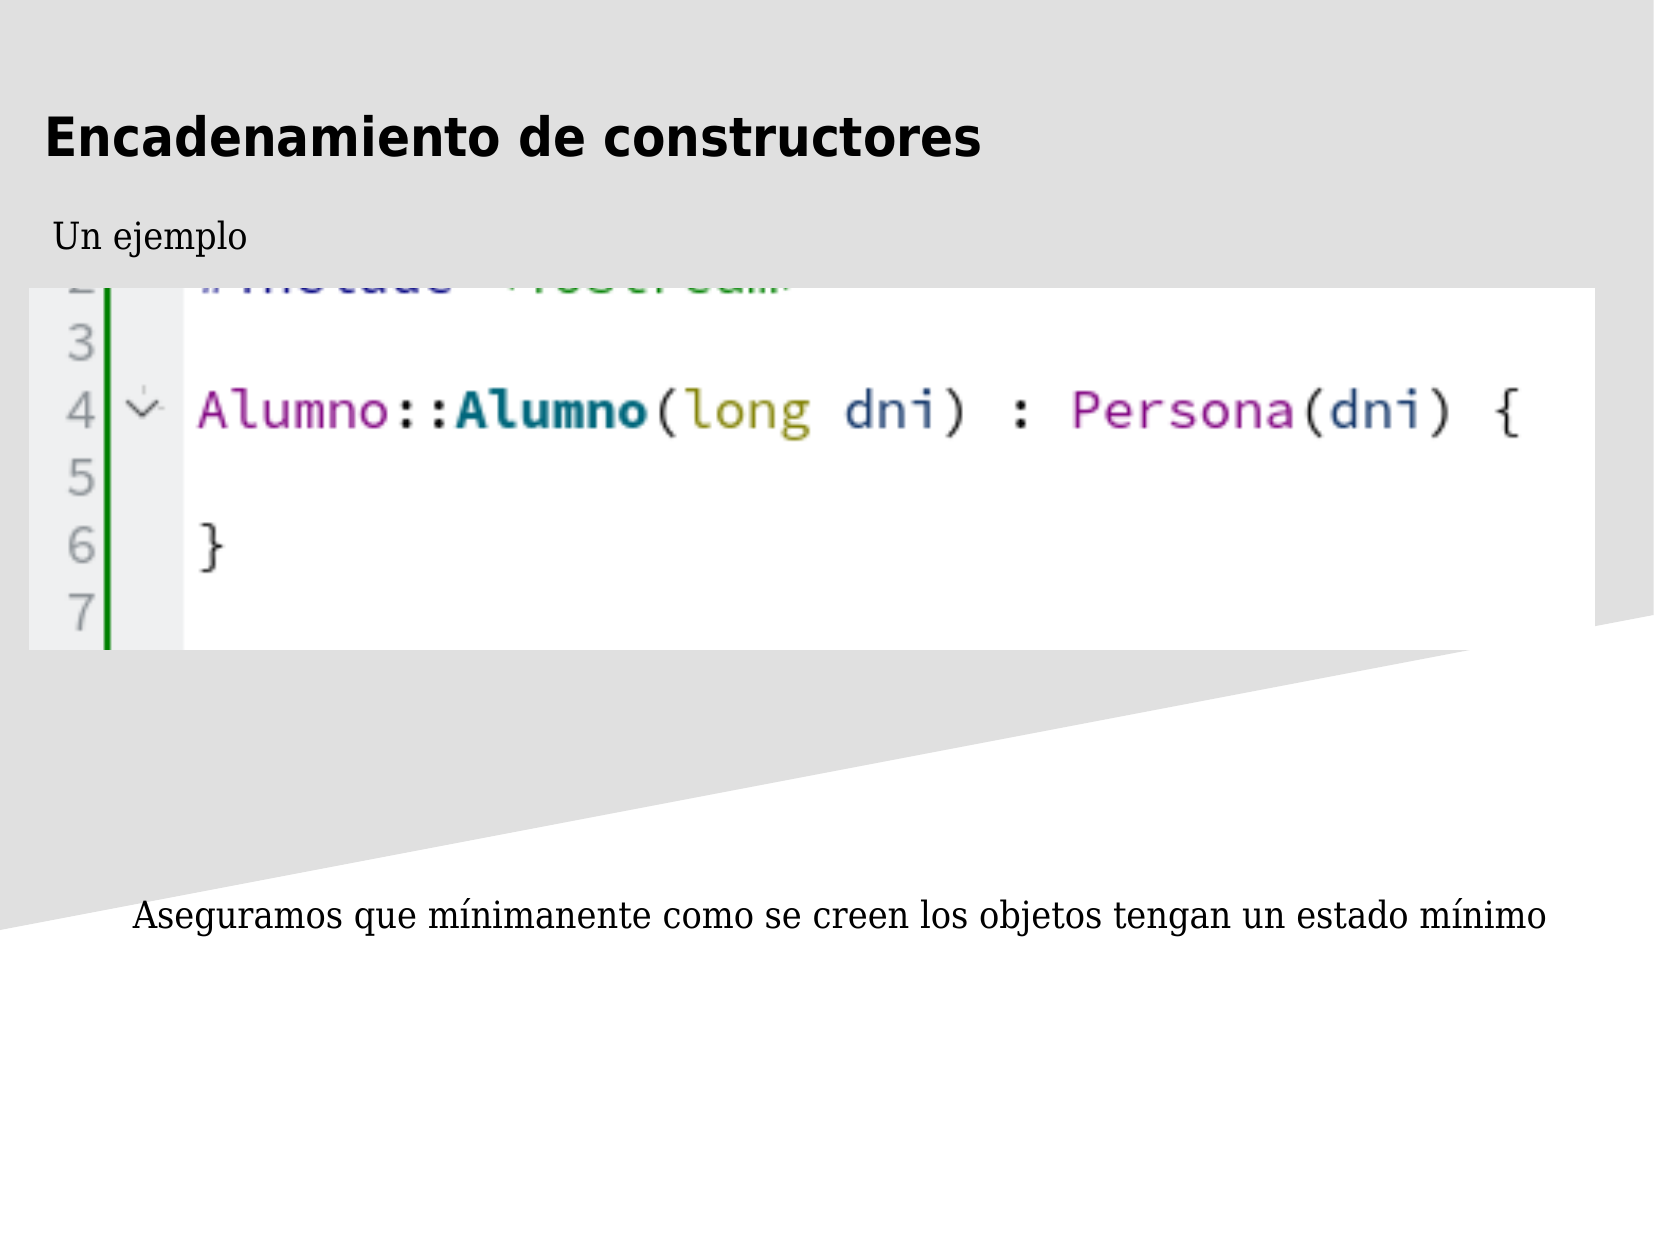

Encadenamiento de constructores
Un ejemplo
Aseguramos que mínimanente como se creen los objetos tengan un estado mínimo